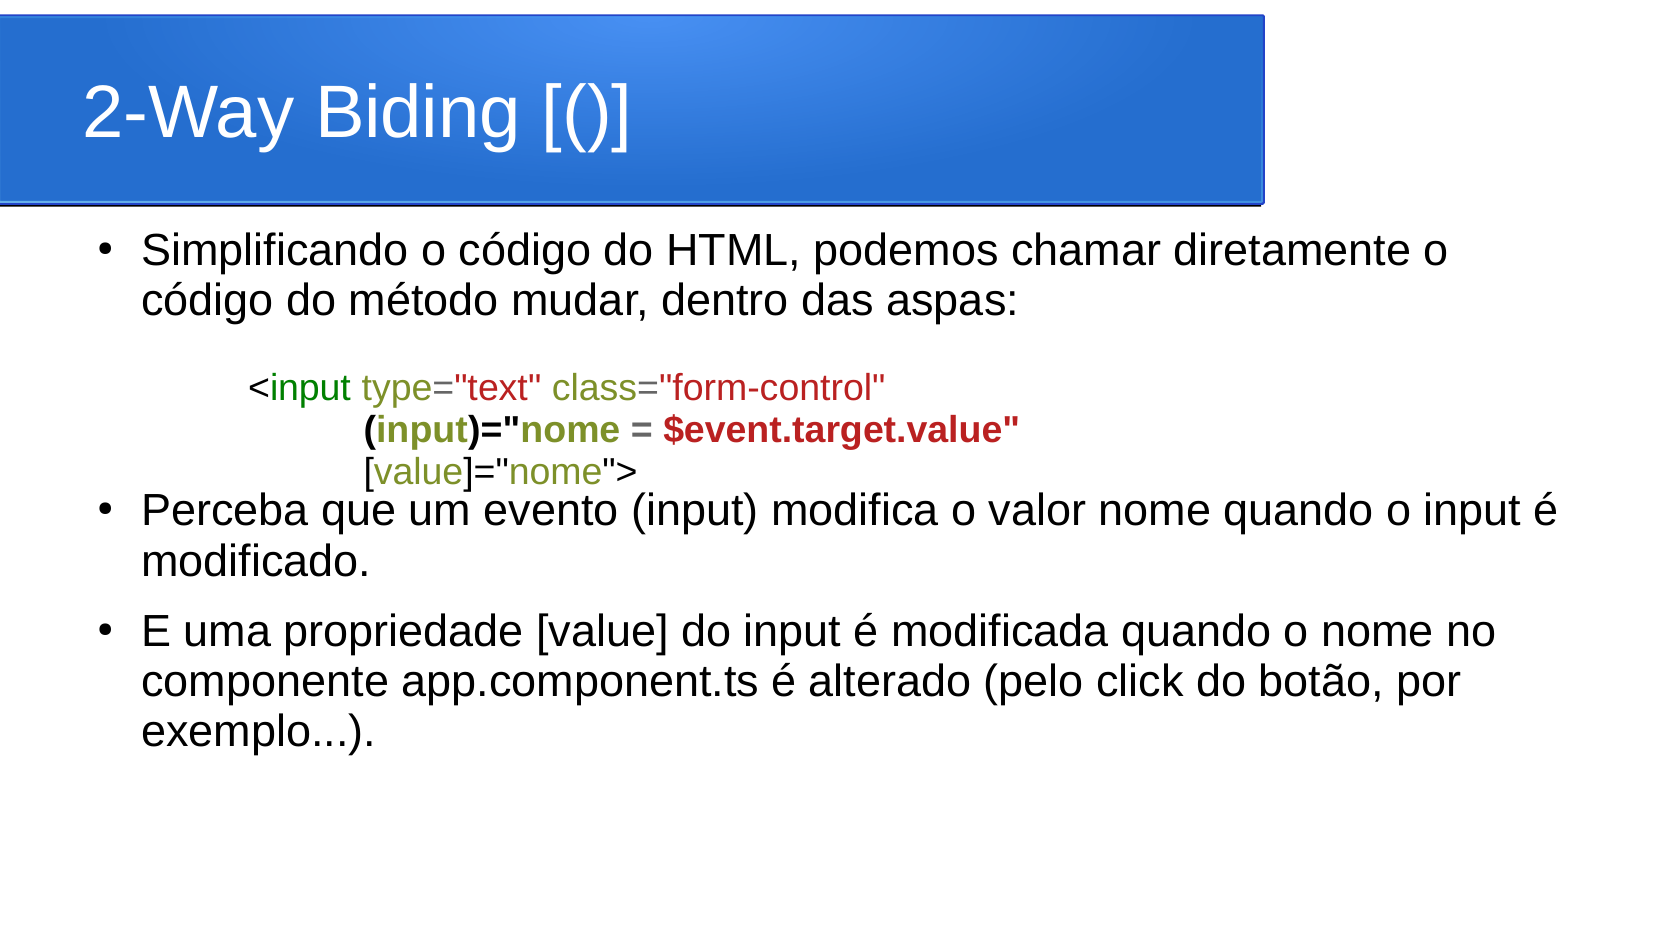

# 2-Way Biding [()]
Simplificando o código do HTML, podemos chamar diretamente o código do método mudar, dentro das aspas:
Perceba que um evento (input) modifica o valor nome quando o input é modificado.
E uma propriedade [value] do input é modificada quando o nome no componente app.component.ts é alterado (pelo click do botão, por exemplo...).
<input type="text" class="form-control"
 (input)="nome = $event.target.value"
 [value]="nome">